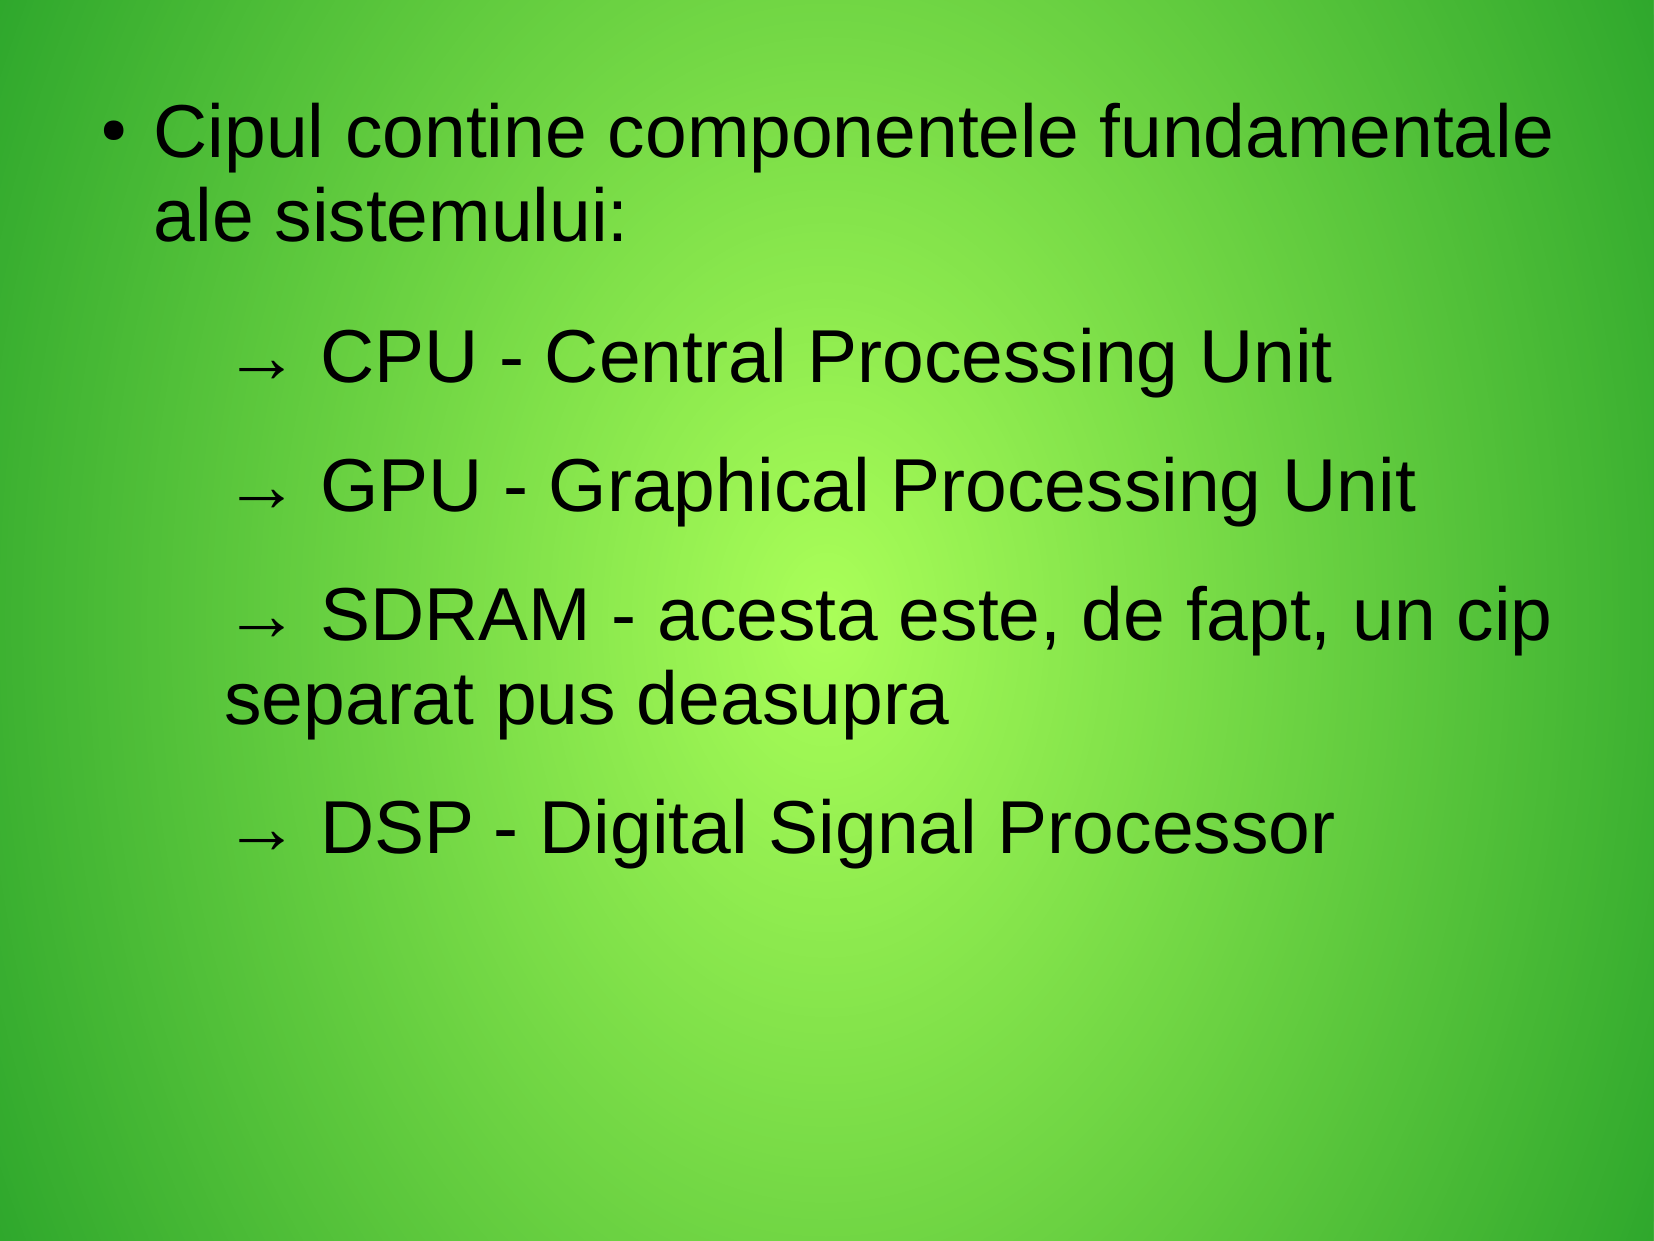

# Cipul contine componentele fundamentale ale sistemului:
→ CPU - Central Processing Unit
→ GPU - Graphical Processing Unit
→ SDRAM - acesta este, de fapt, un cip separat pus deasupra
→ DSP - Digital Signal Processor